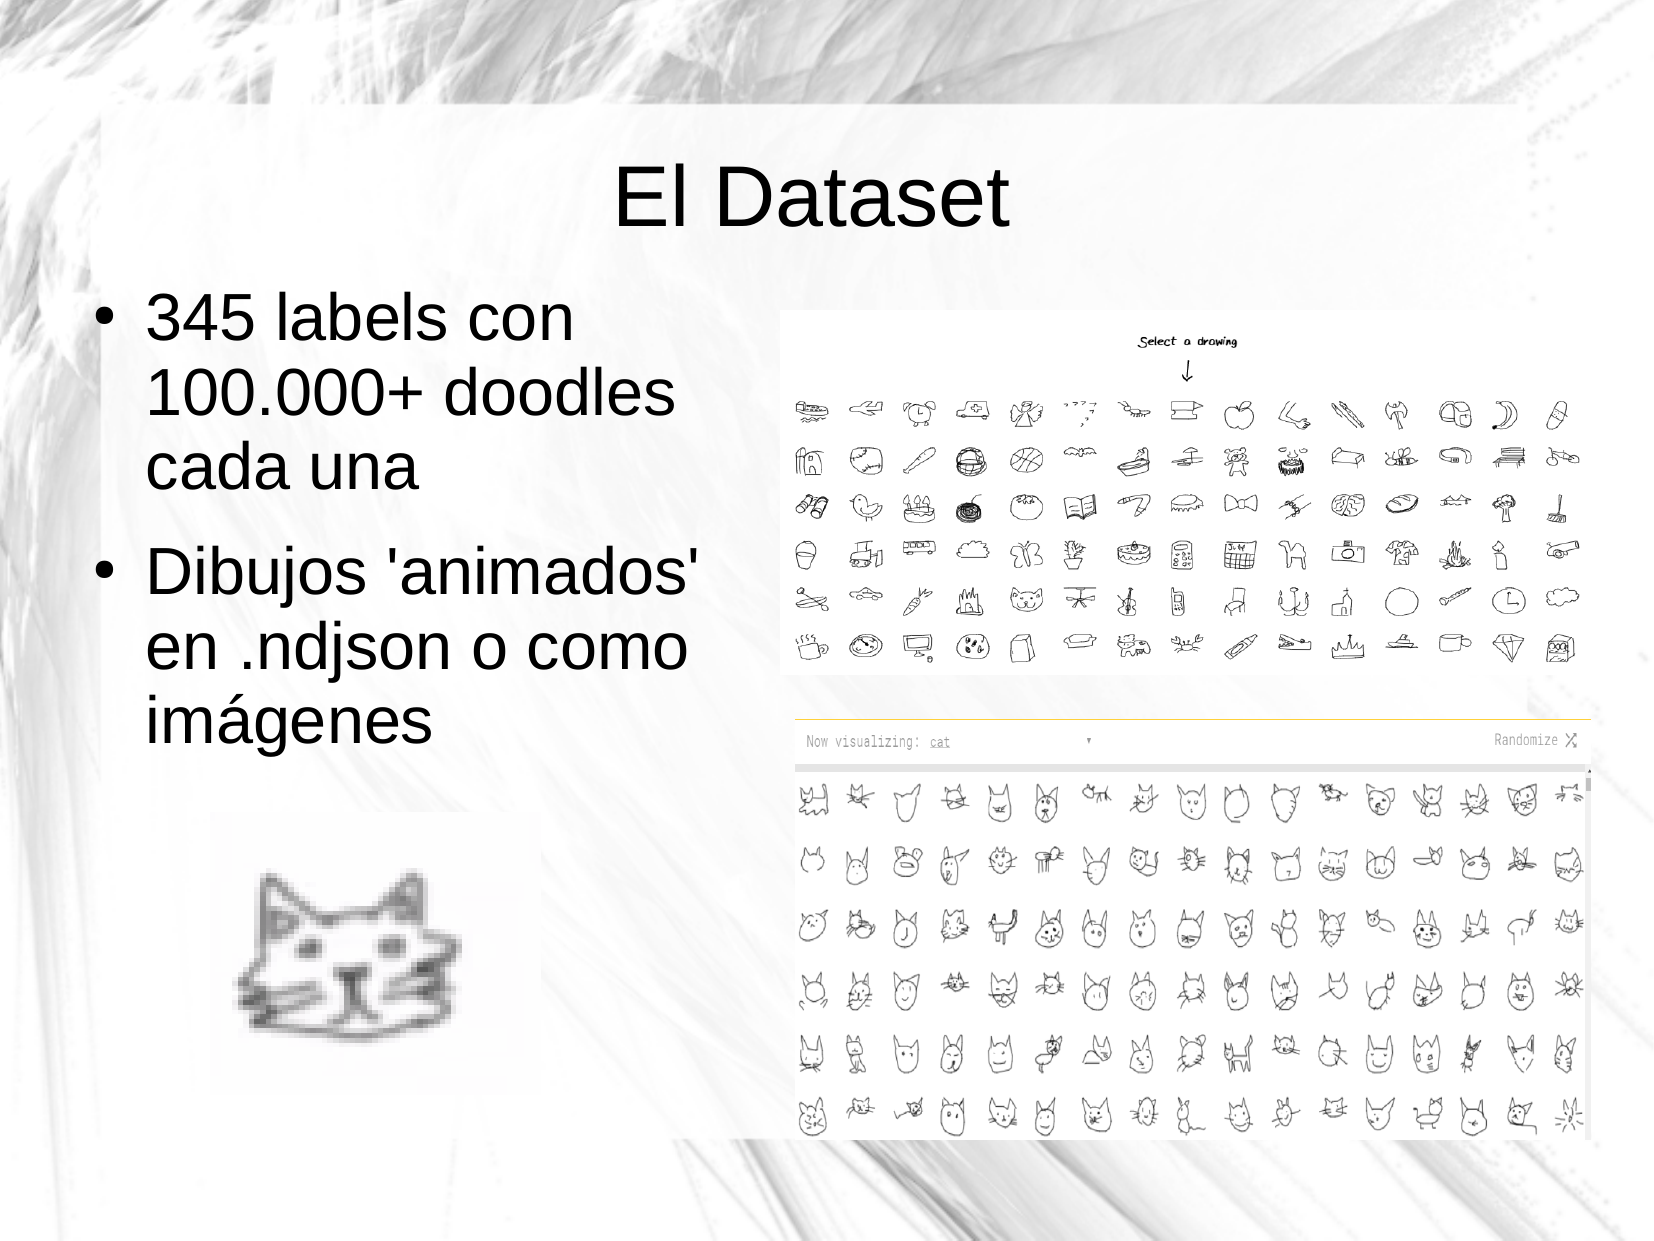

# El Dataset
345 labels con 100.000+ doodles cada una
Dibujos 'animados' en .ndjson o como imágenes